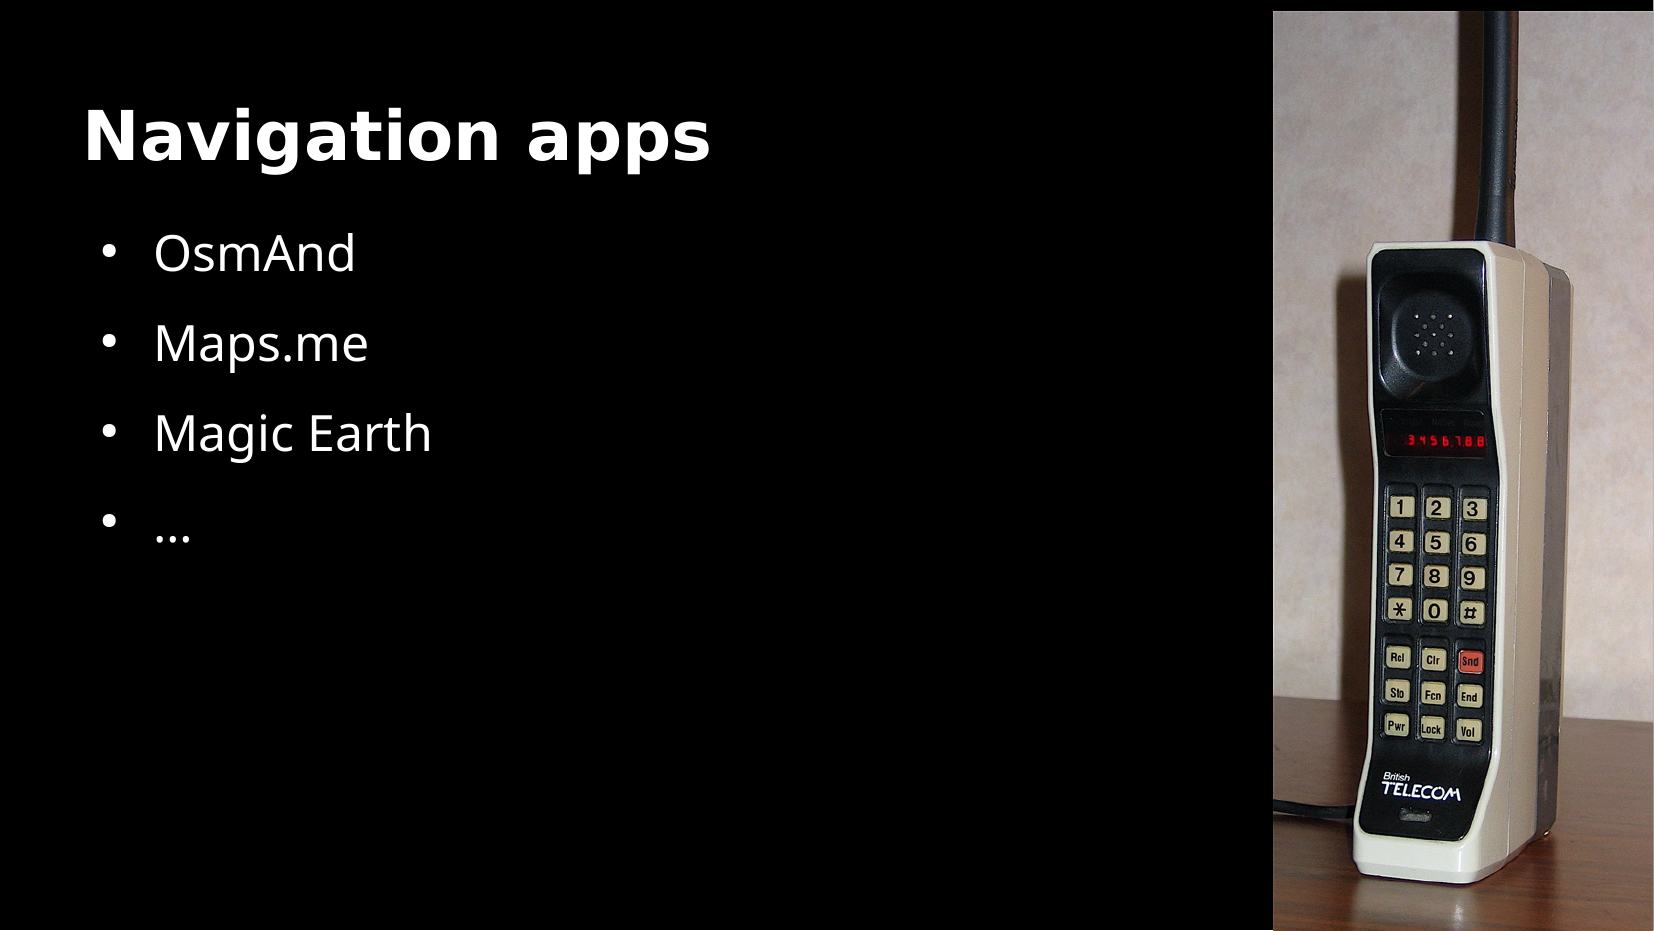

# Navigation apps
OsmAnd
Maps.me
Magic Earth
…